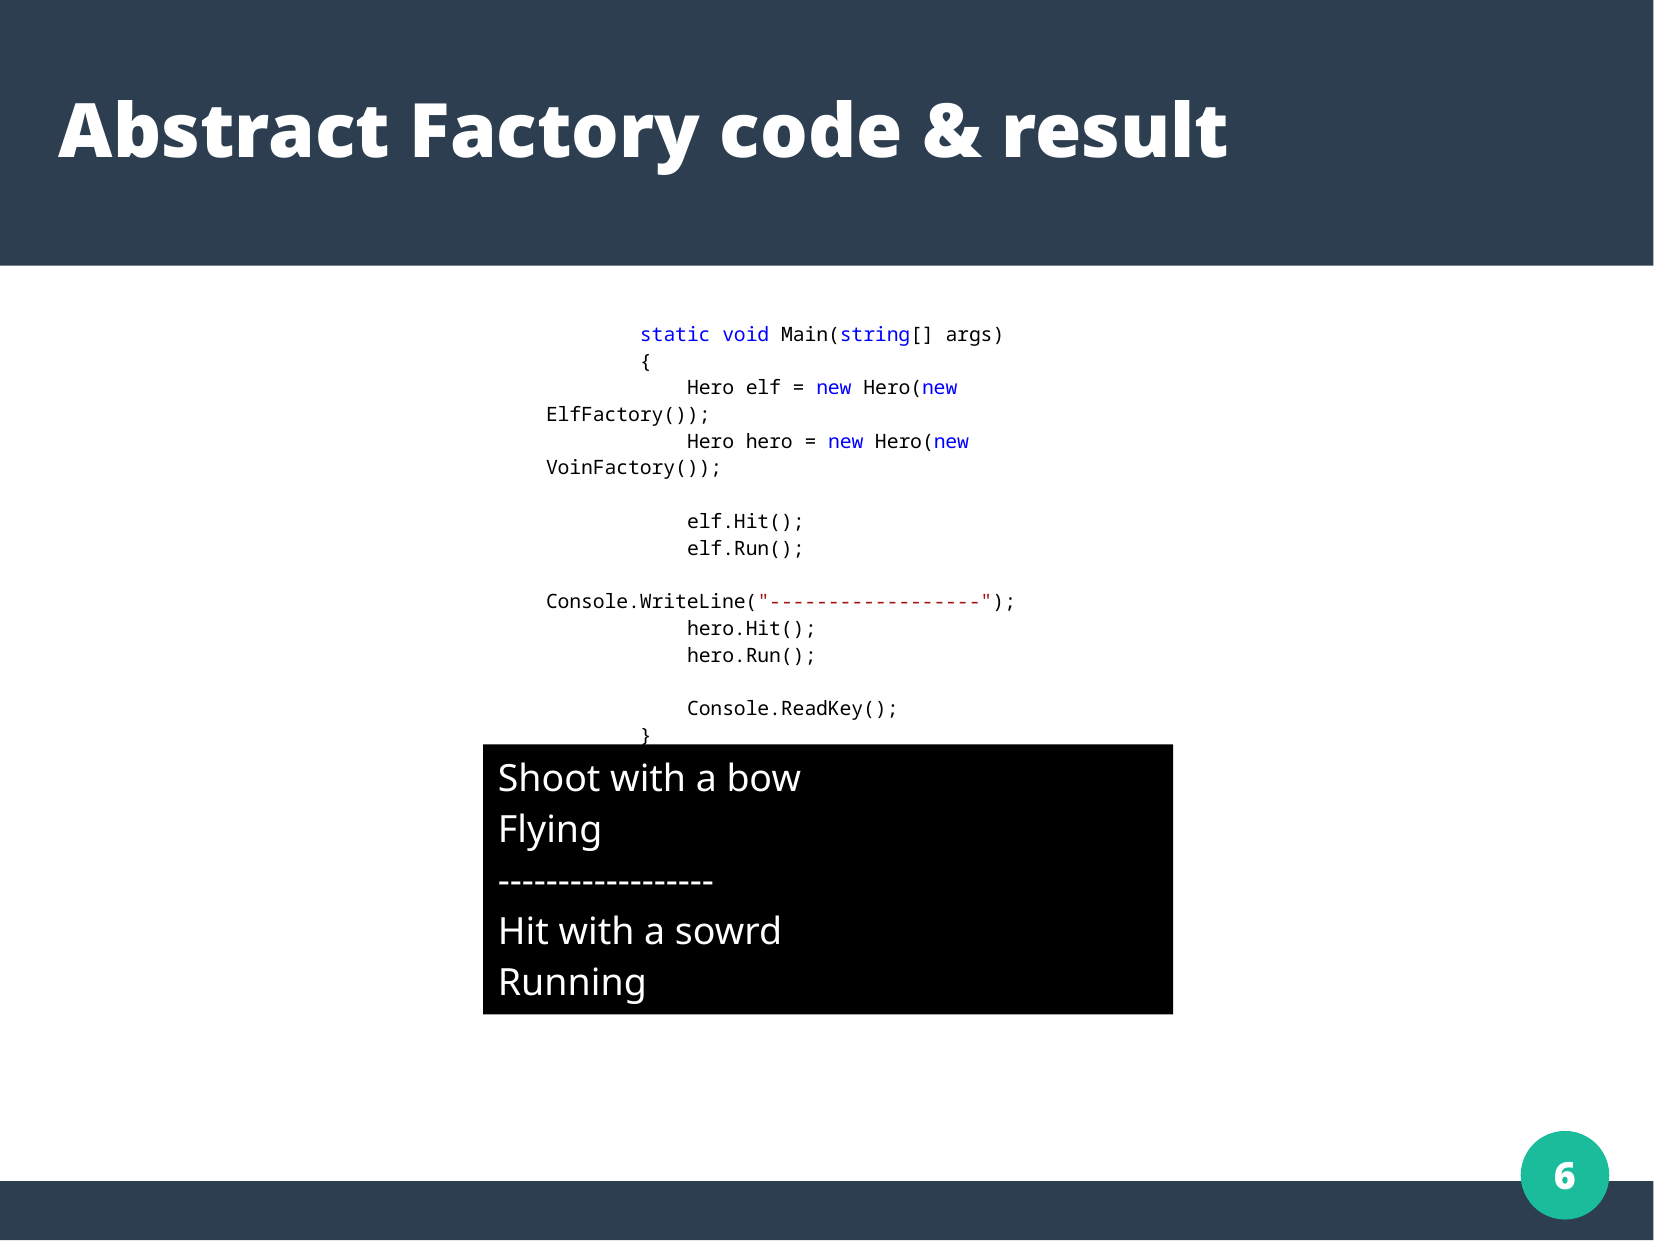

# Abstract Factory code & result
 static void Main(string[] args)
 {
 Hero elf = new Hero(new ElfFactory());
 Hero hero = new Hero(new VoinFactory());
 elf.Hit();
 elf.Run();
 Console.WriteLine("------------------");
 hero.Hit();
 hero.Run();
 Console.ReadKey();
 }
Shoot with a bow
Flying
------------------
Hit with a sowrd
Running
6